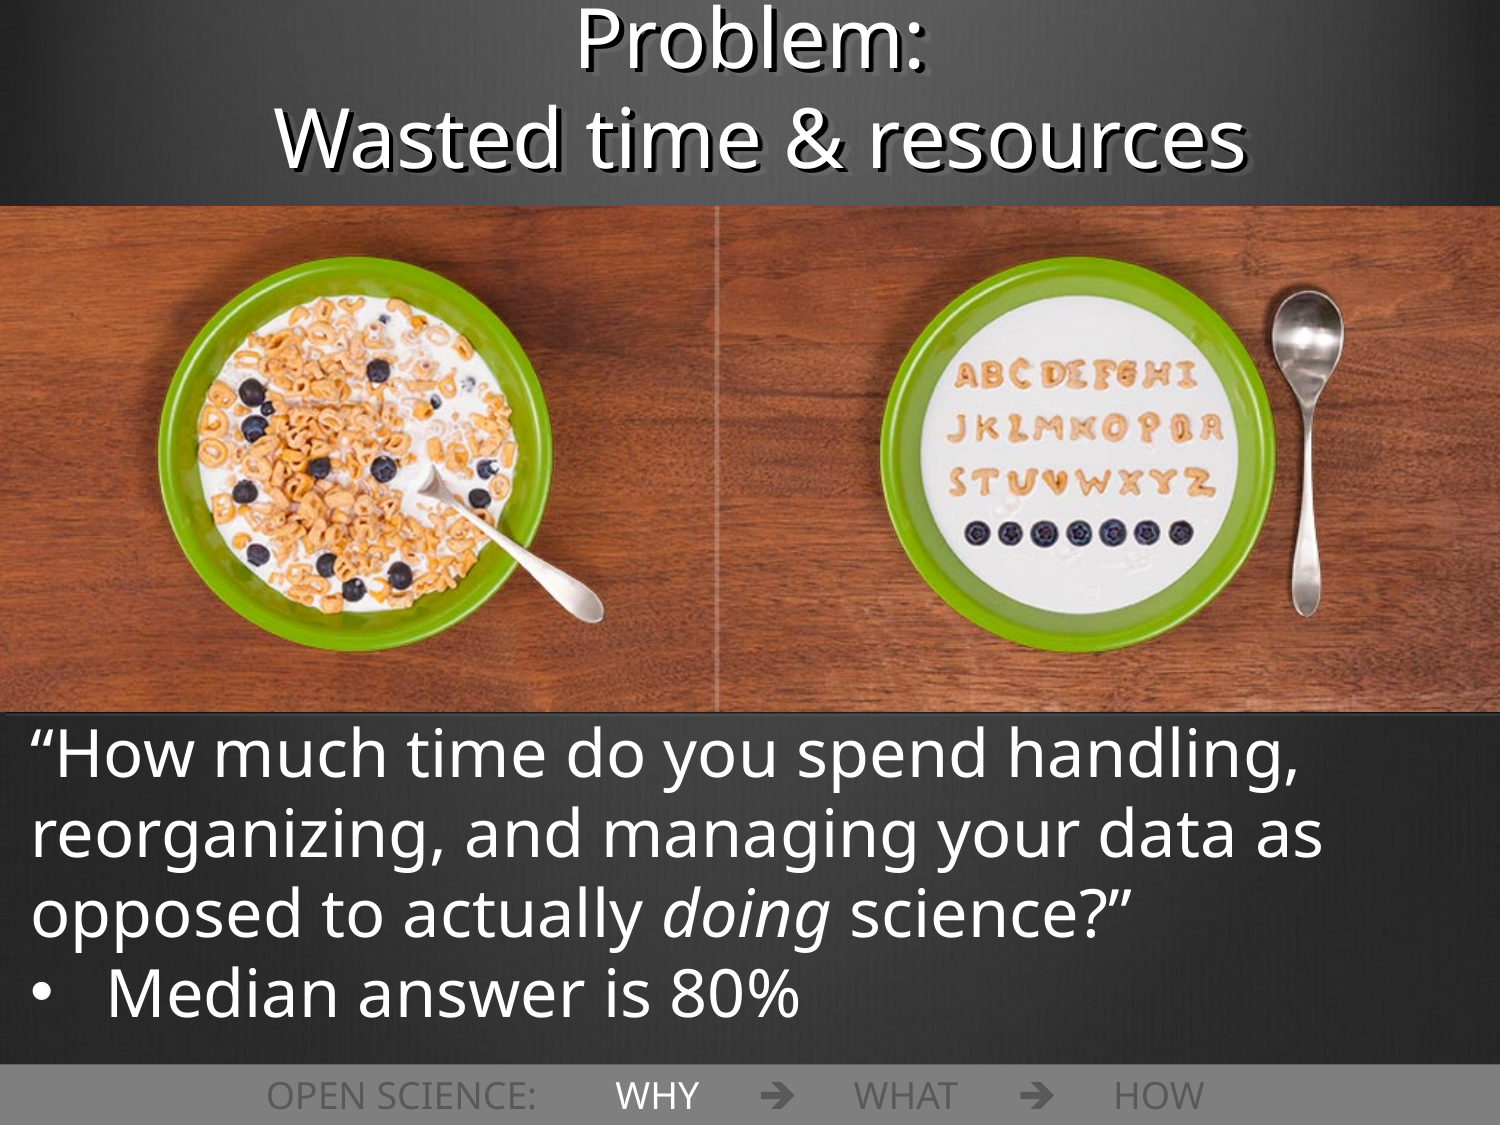

# Problem: Wasted time & resources
“How much time do you spend handling, reorganizing, and managing your data as opposed to actually doing science?”
Median answer is 80%
OPEN SCIENCE: WHY  WHAT  HOW